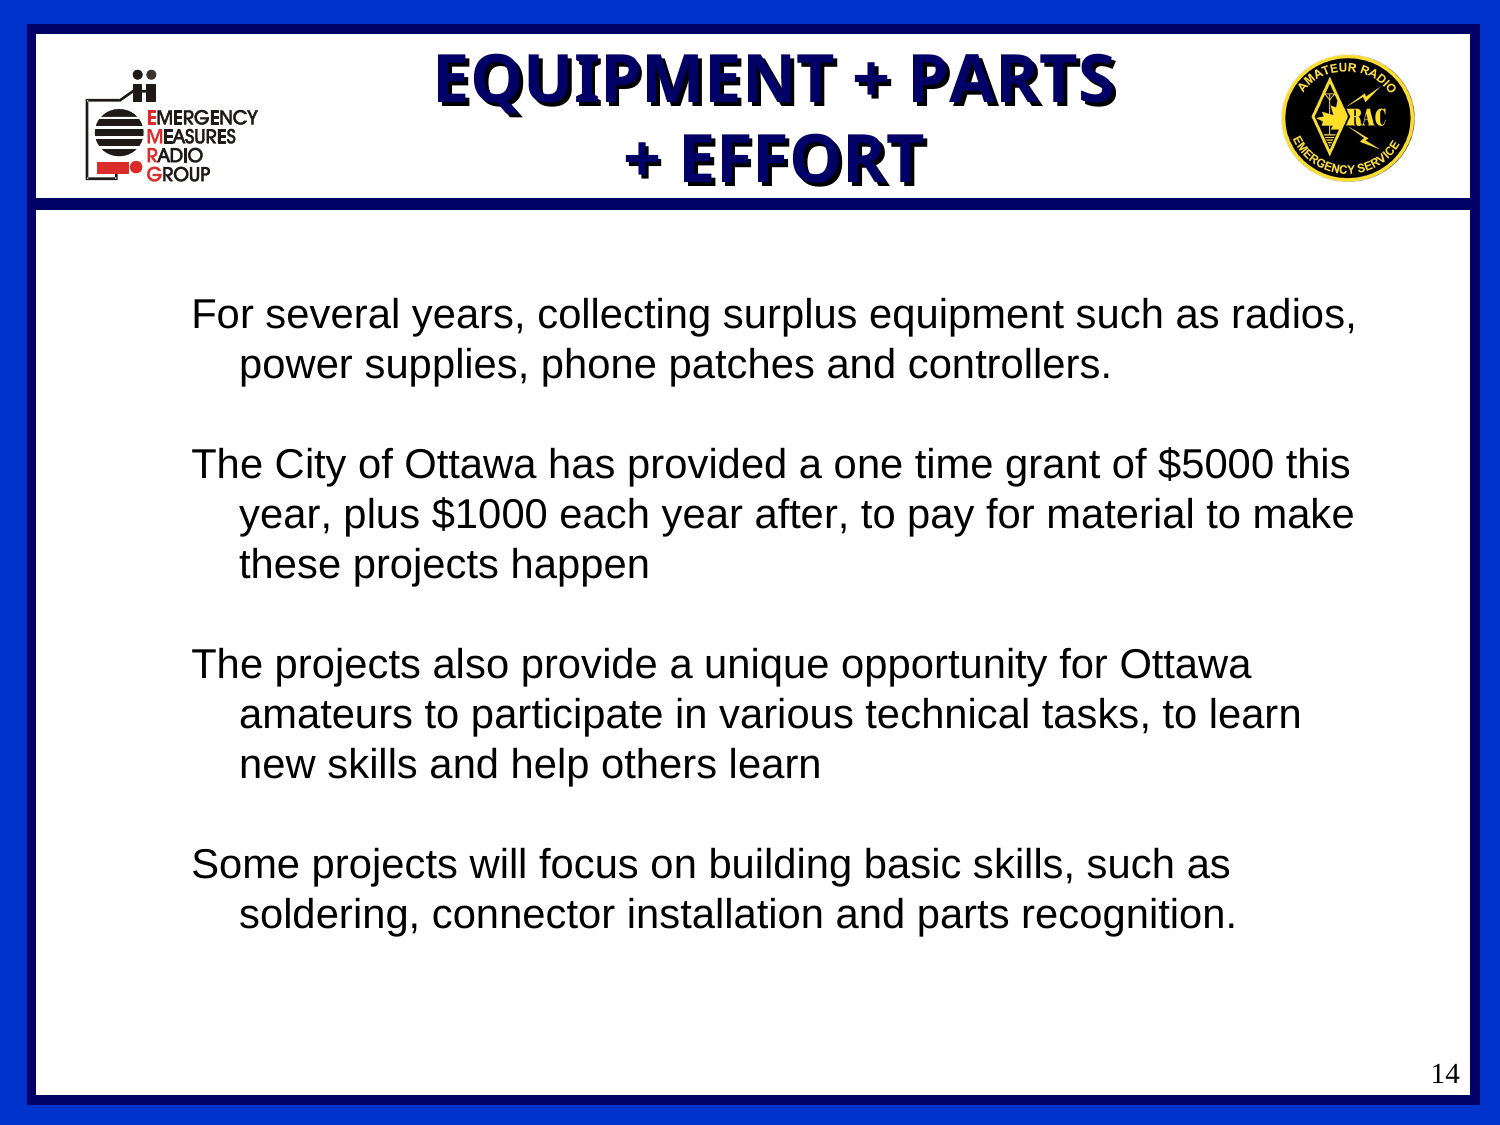

EQUIPMENT + PARTS
+ EFFORT
For several years, collecting surplus equipment such as radios, power supplies, phone patches and controllers.
The City of Ottawa has provided a one time grant of $5000 this year, plus $1000 each year after, to pay for material to make these projects happen
The projects also provide a unique opportunity for Ottawa amateurs to participate in various technical tasks, to learn new skills and help others learn
Some projects will focus on building basic skills, such as soldering, connector installation and parts recognition.
14